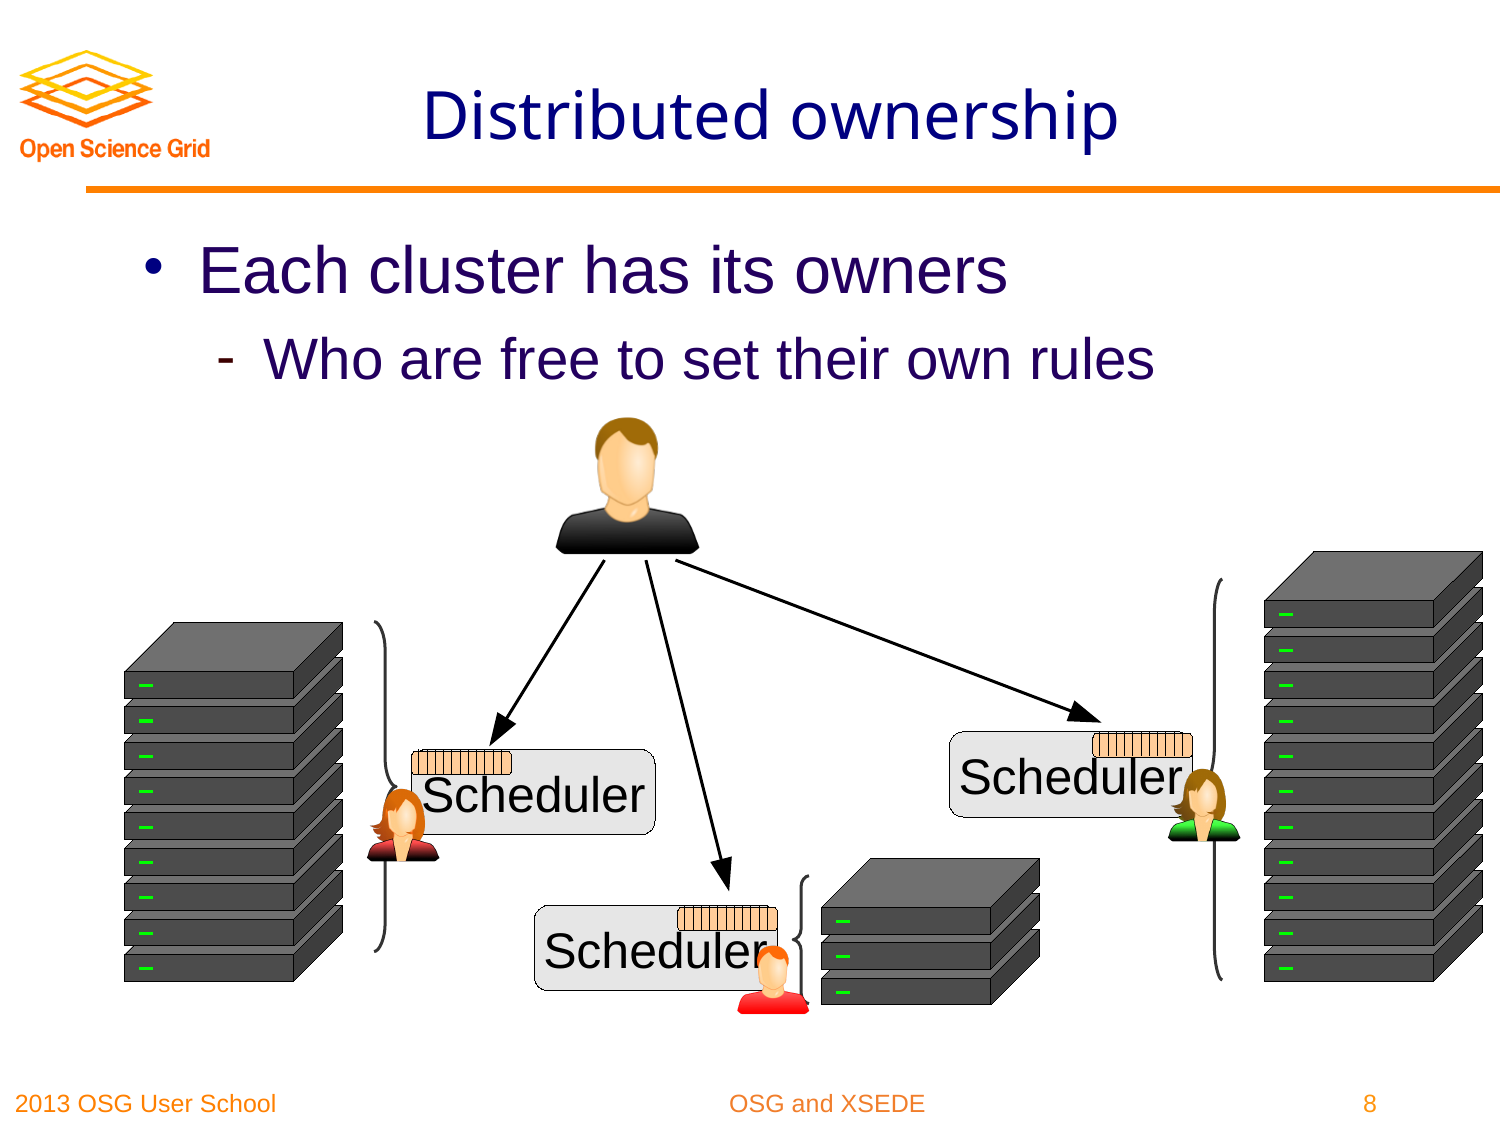

# Distributed ownership
Each cluster has its owners
Who are free to set their own rules
Scheduler
Scheduler
Scheduler
8